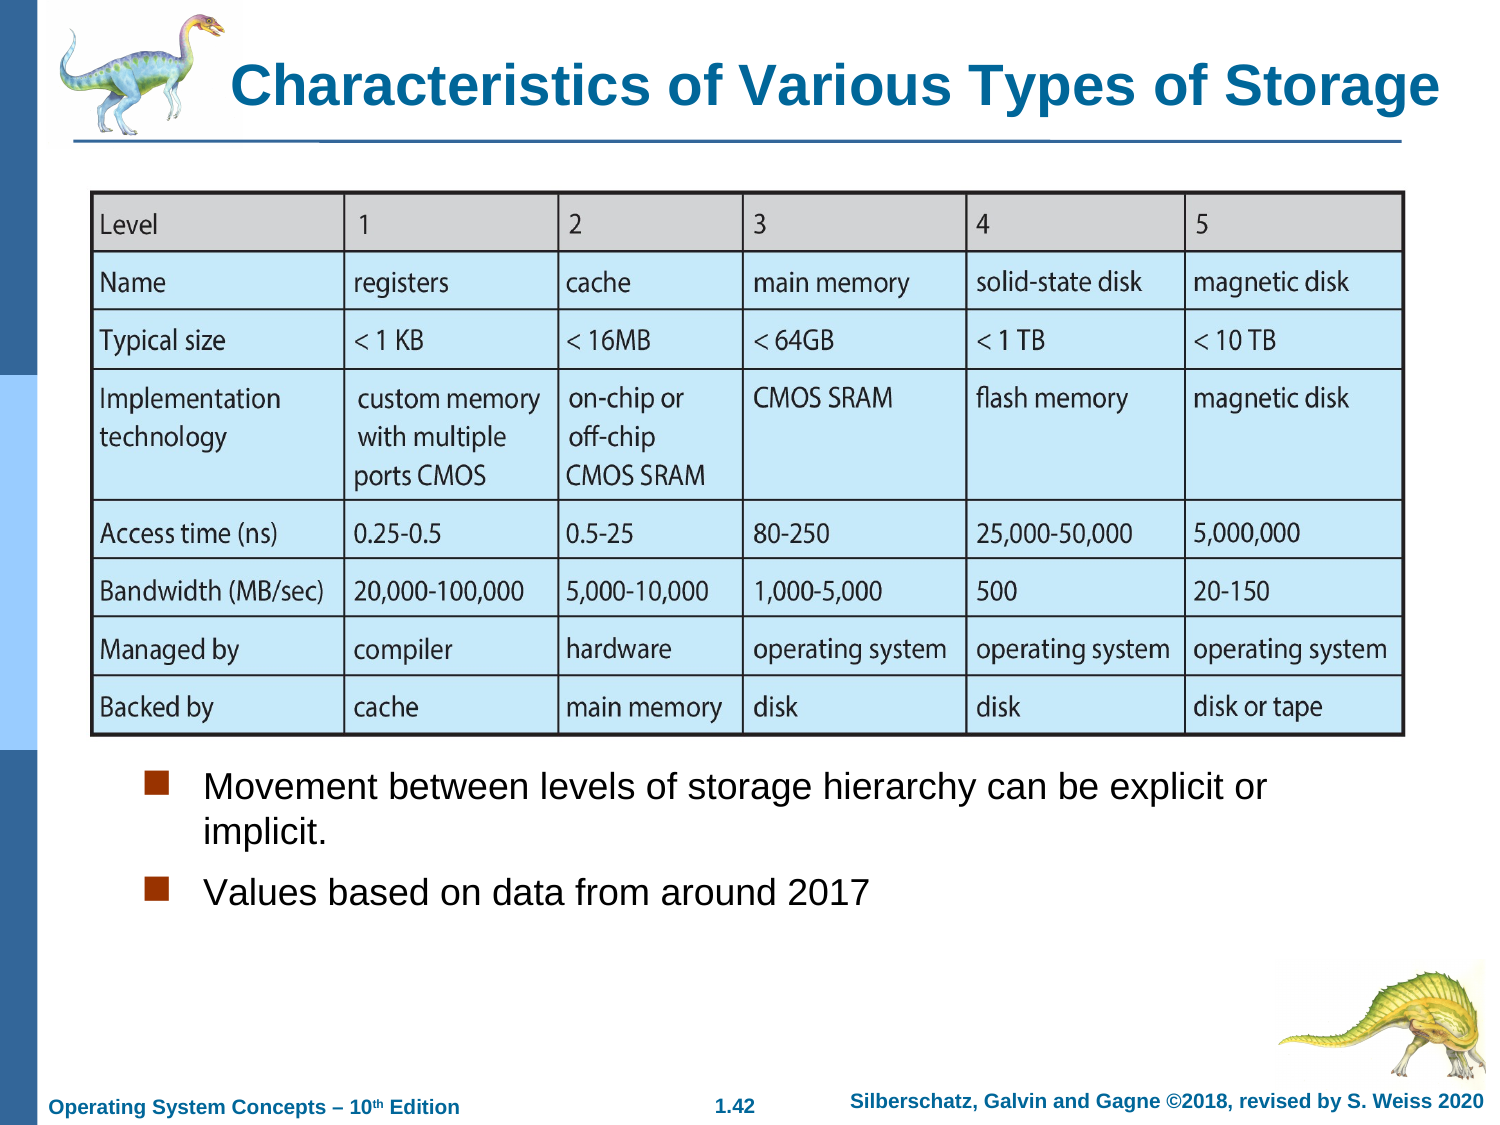

Characteristics of Various Types of Storage
Movement between levels of storage hierarchy can be explicit or implicit.
Values based on data from around 2017